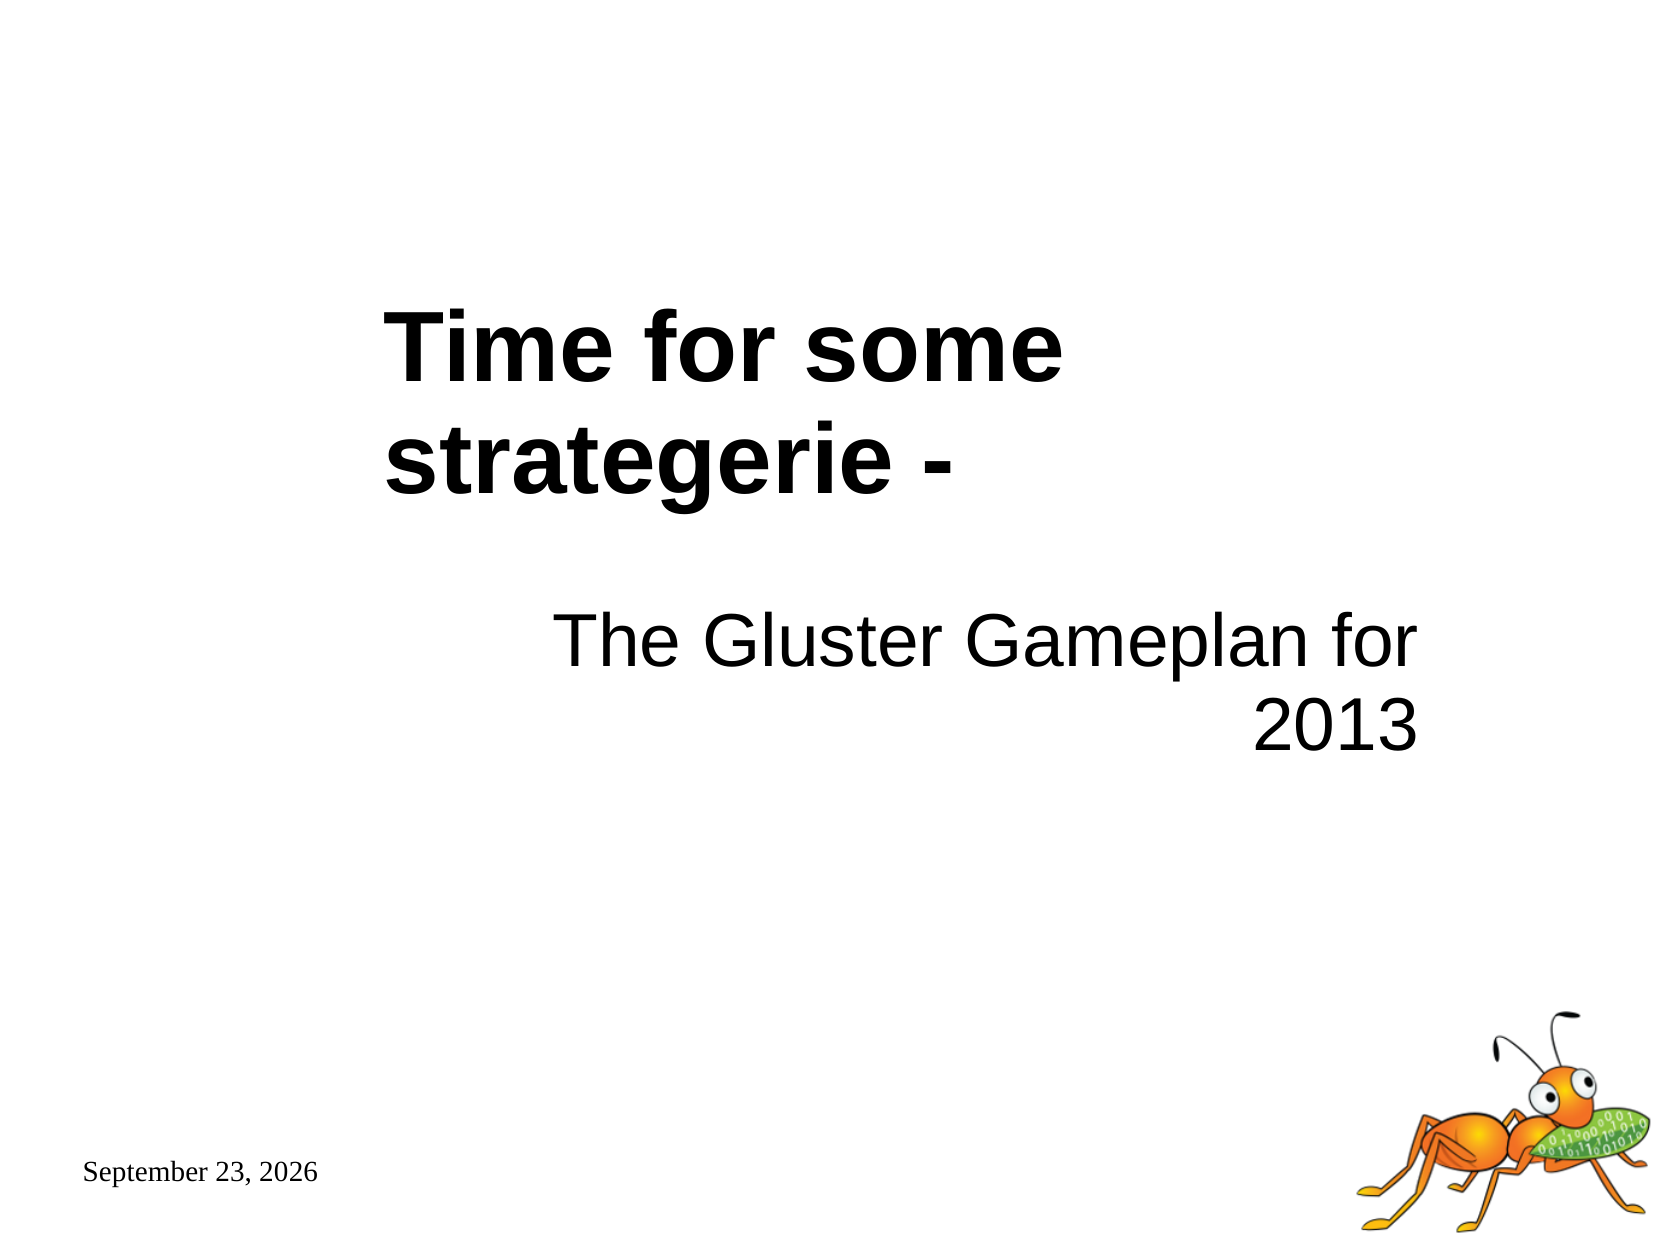

Time for some strategerie -
The Gluster Gameplan for 2013